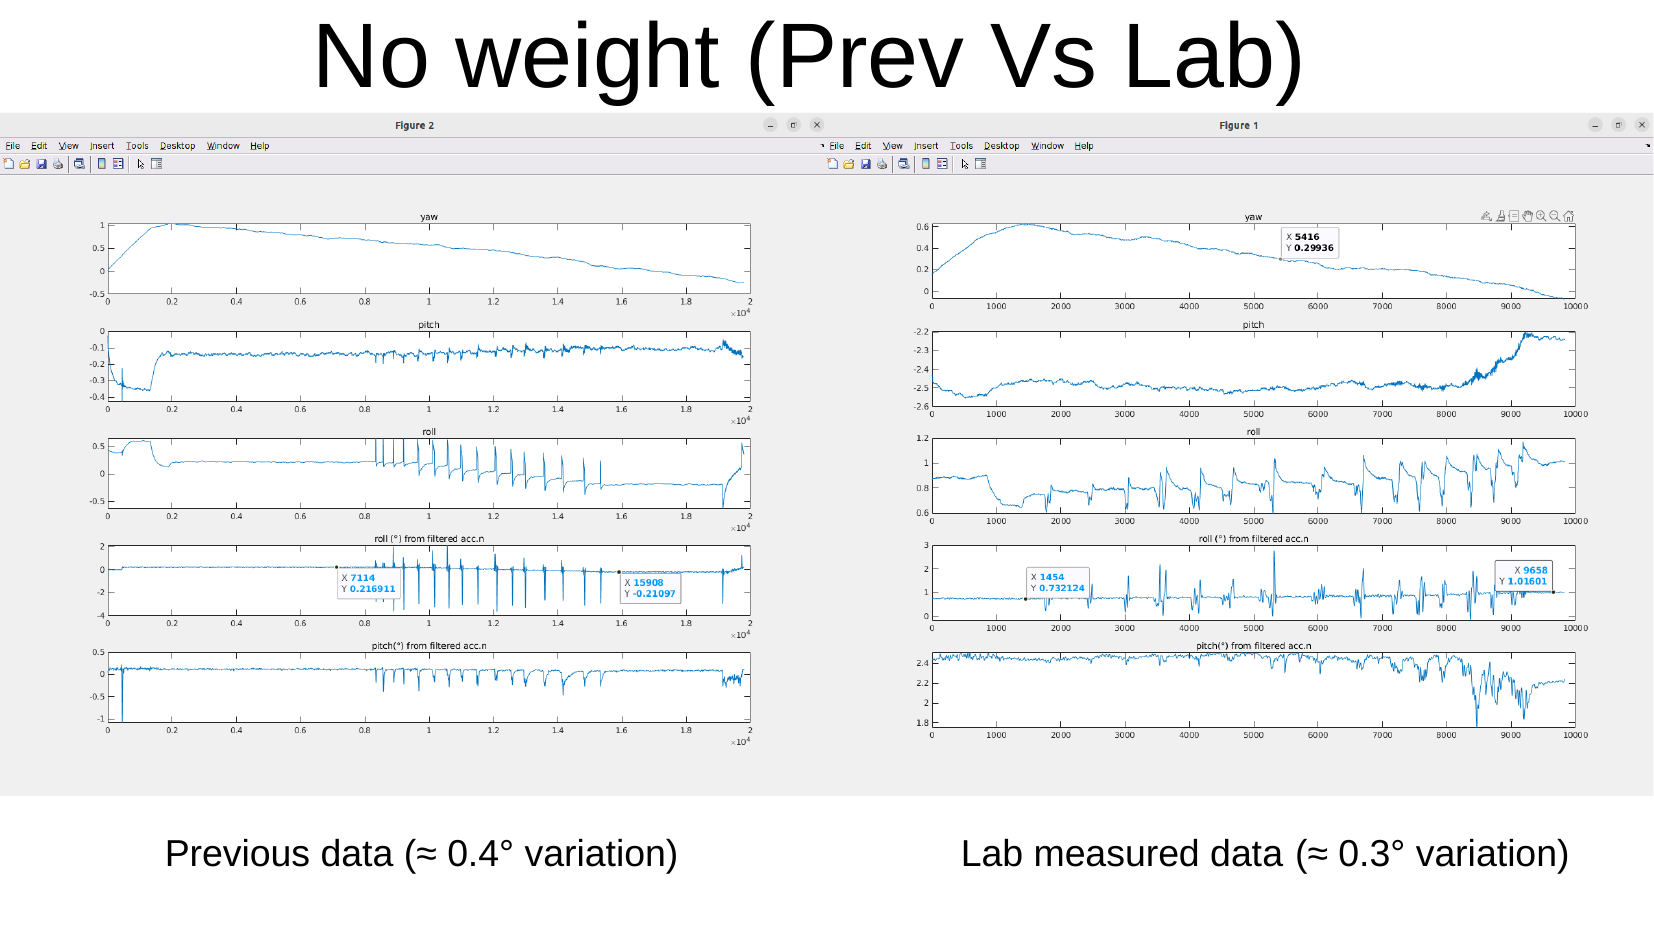

# No weight (Prev Vs Lab)
Previous data (≈ 0.4° variation) Lab measured data (≈ 0.3° variation)